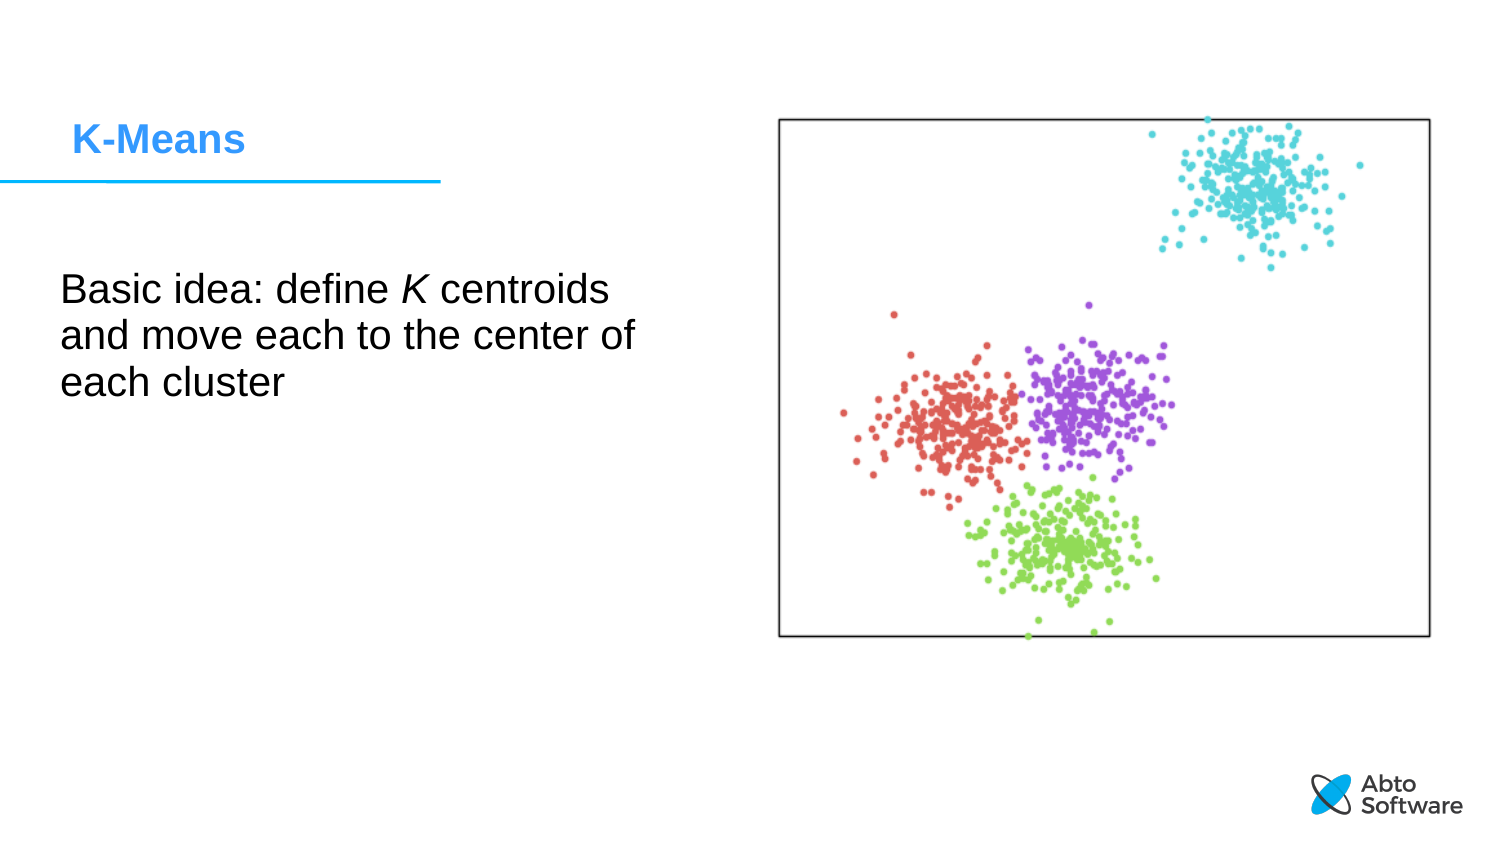

# K-Means
Basic idea: define K centroids and move each to the center of each cluster